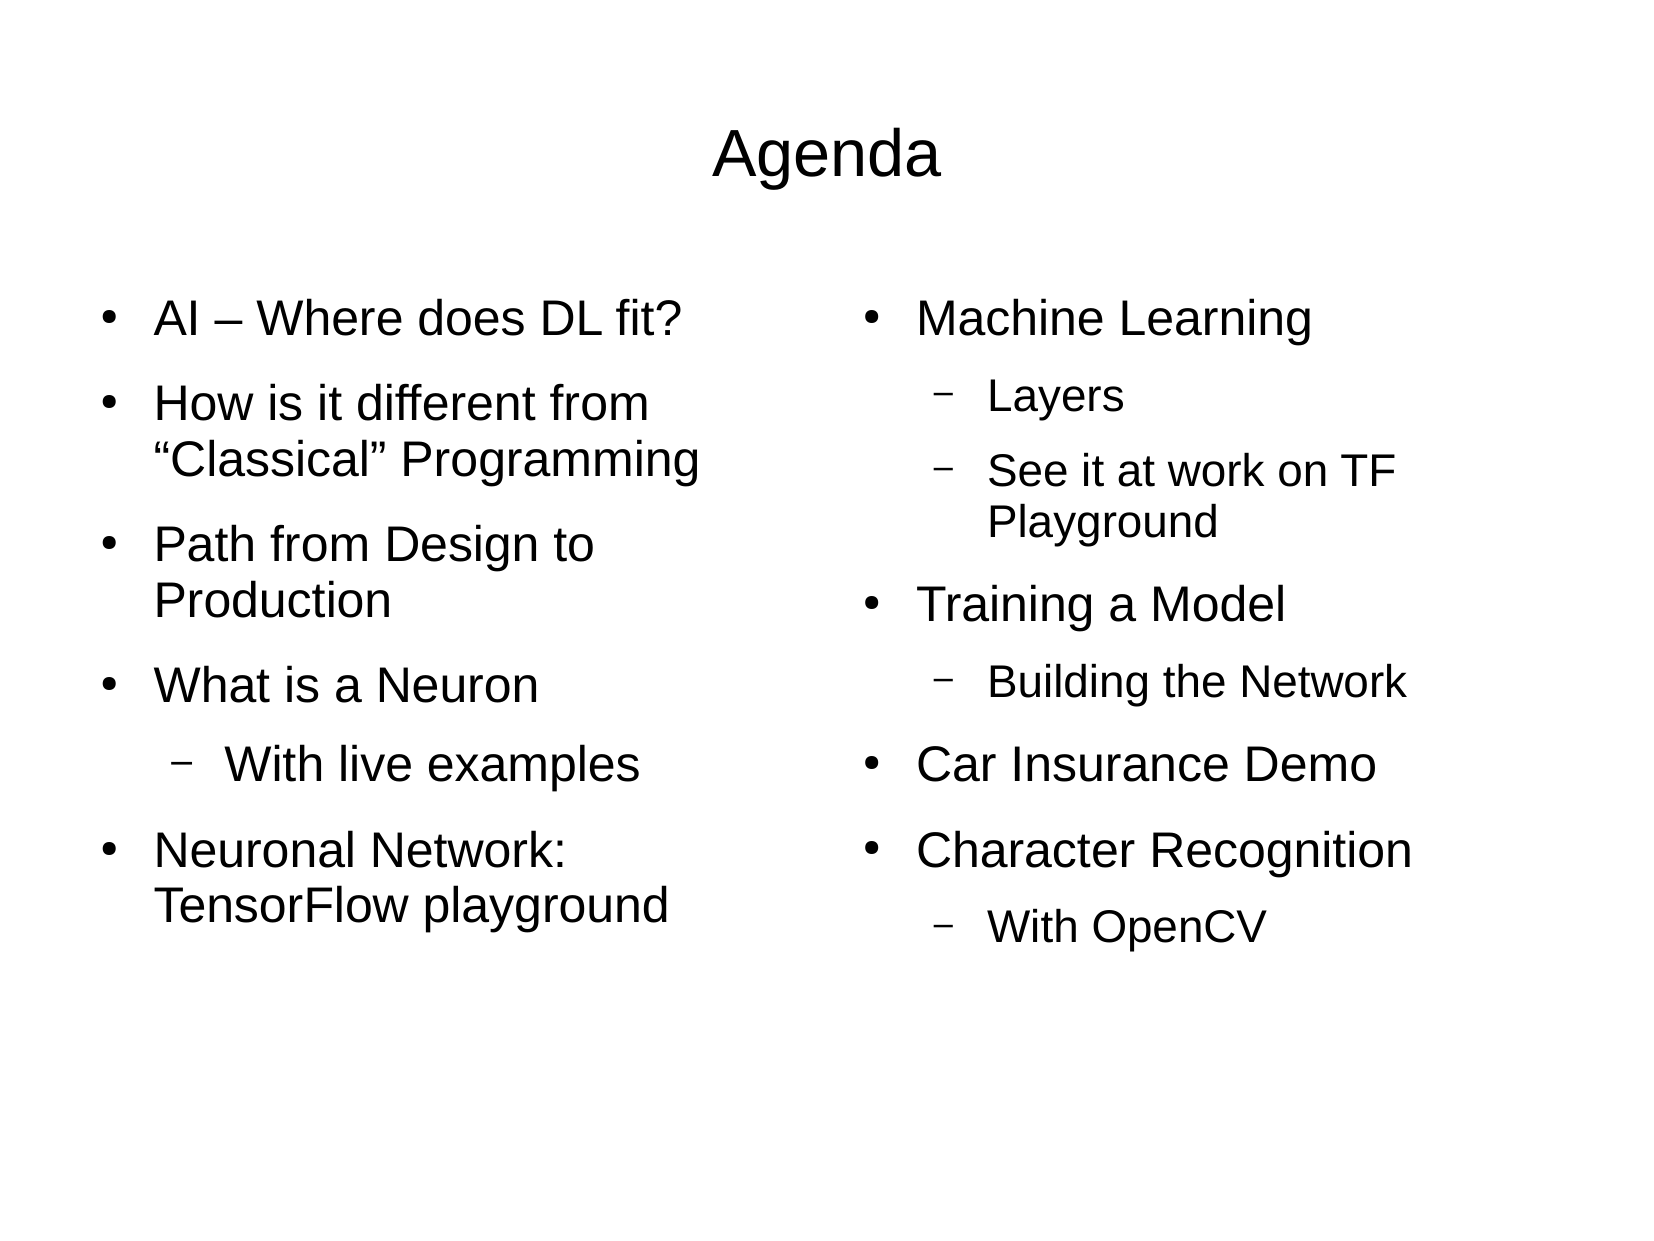

# Agenda
AI – Where does DL fit?
How is it different from “Classical” Programming
Path from Design to Production
What is a Neuron
With live examples
Neuronal Network: TensorFlow playground
Machine Learning
Layers
See it at work on TF Playground
Training a Model
Building the Network
Car Insurance Demo
Character Recognition
With OpenCV